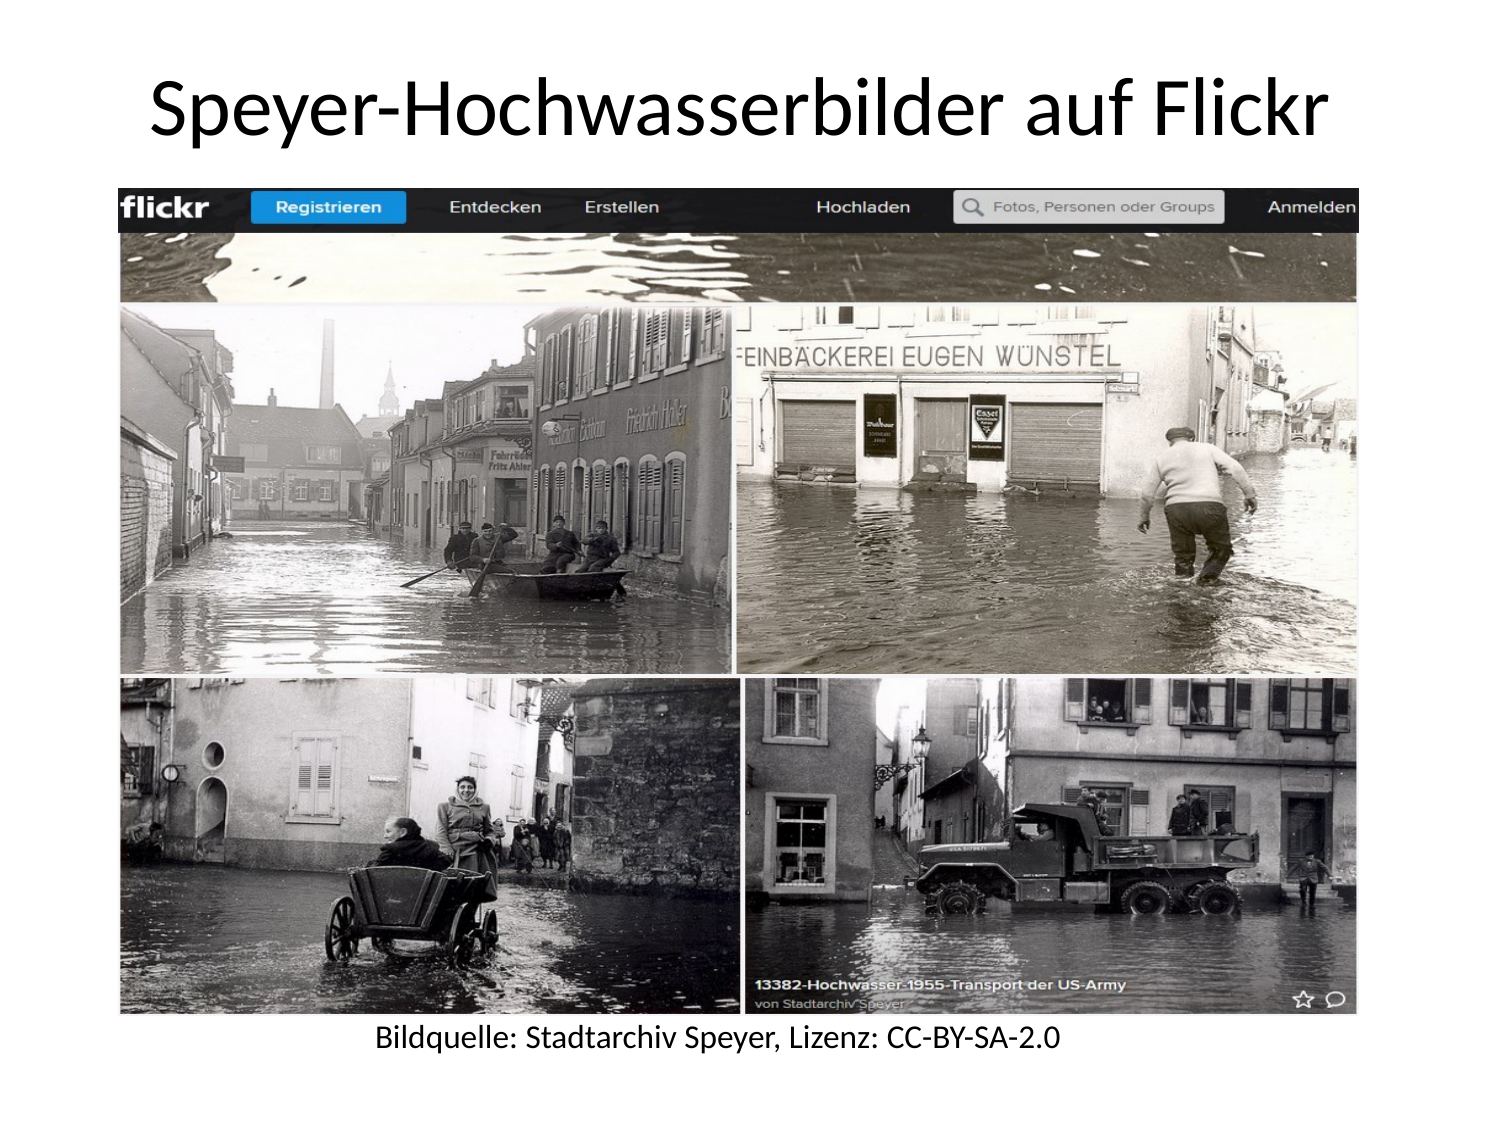

# Speyer-Hochwasserbilder auf Flickr
 Bildquelle: Stadtarchiv Speyer, Lizenz: CC-BY-SA-2.0